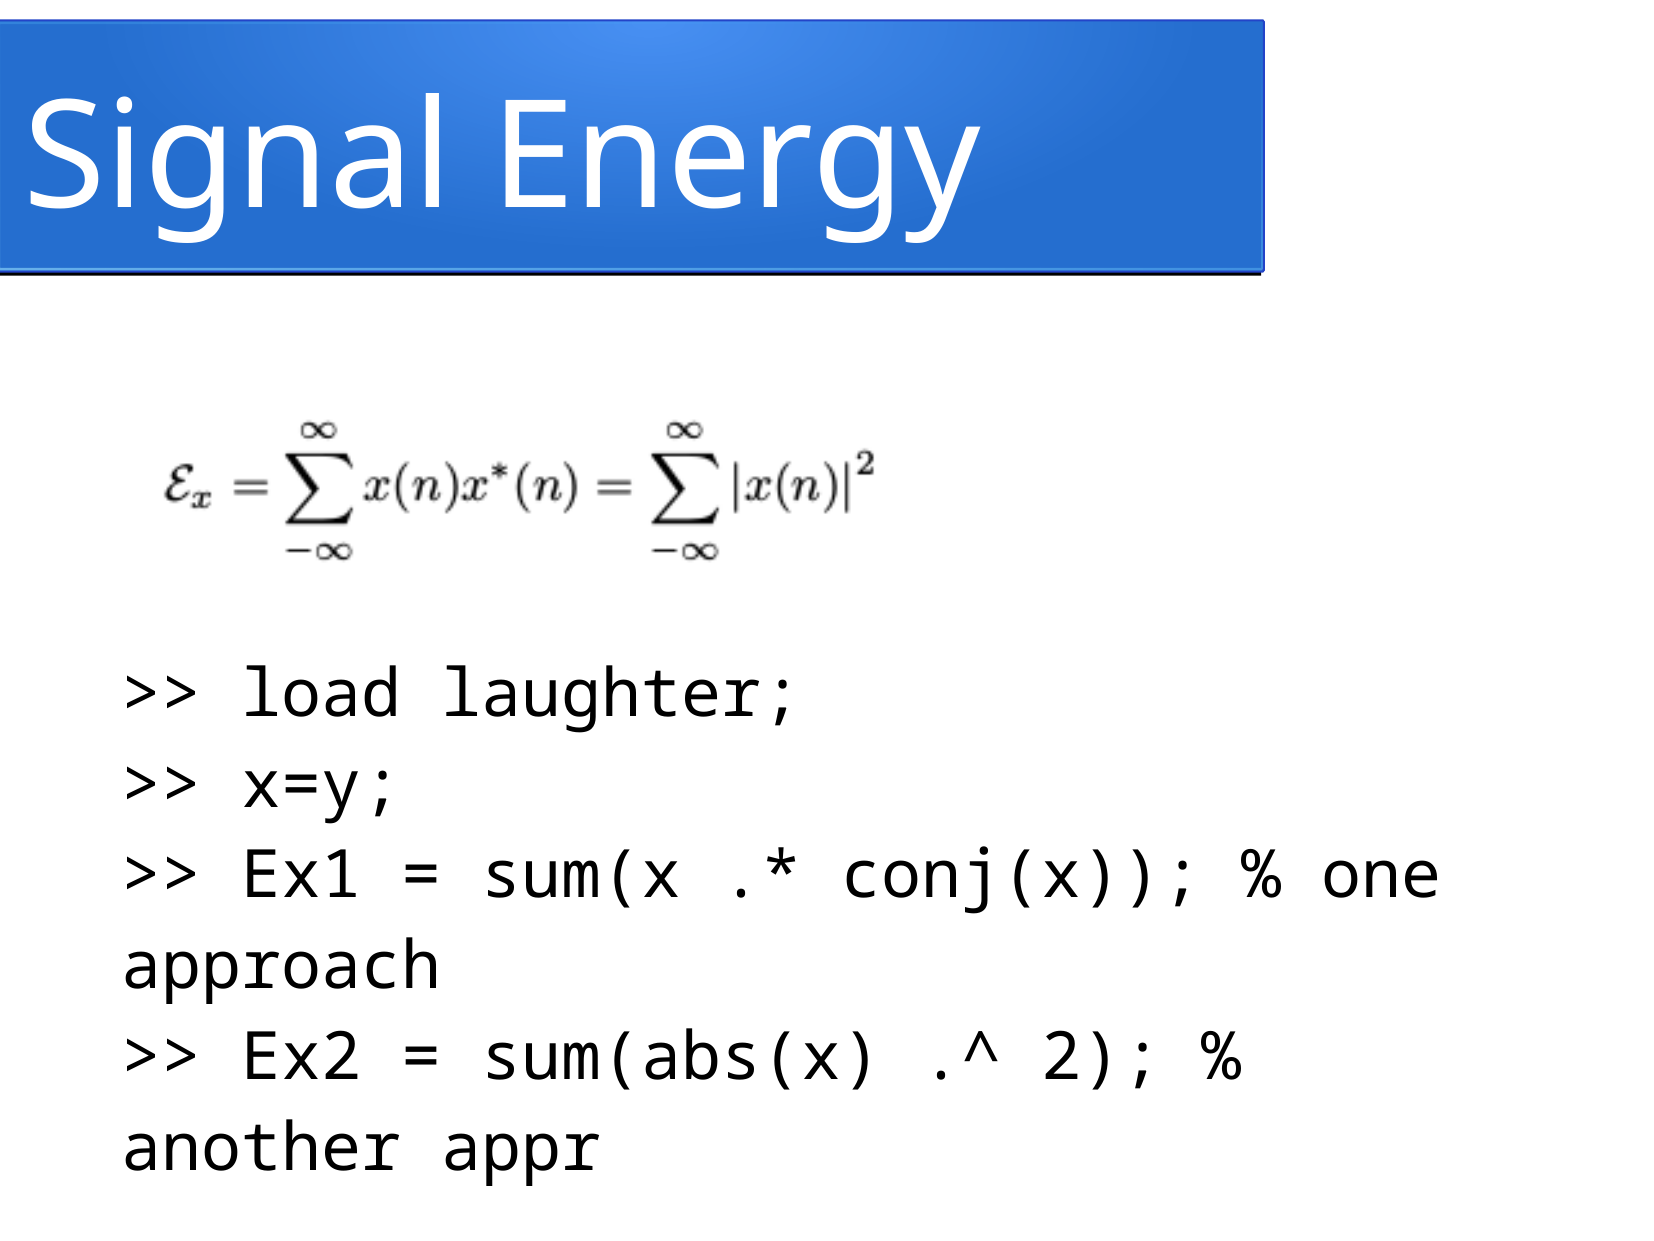

# Signal Energy
>> load laughter;
>> x=y;
>> Ex1 = sum(x .* conj(x)); % one approach
>> Ex2 = sum(abs(x) .^ 2); % another appr